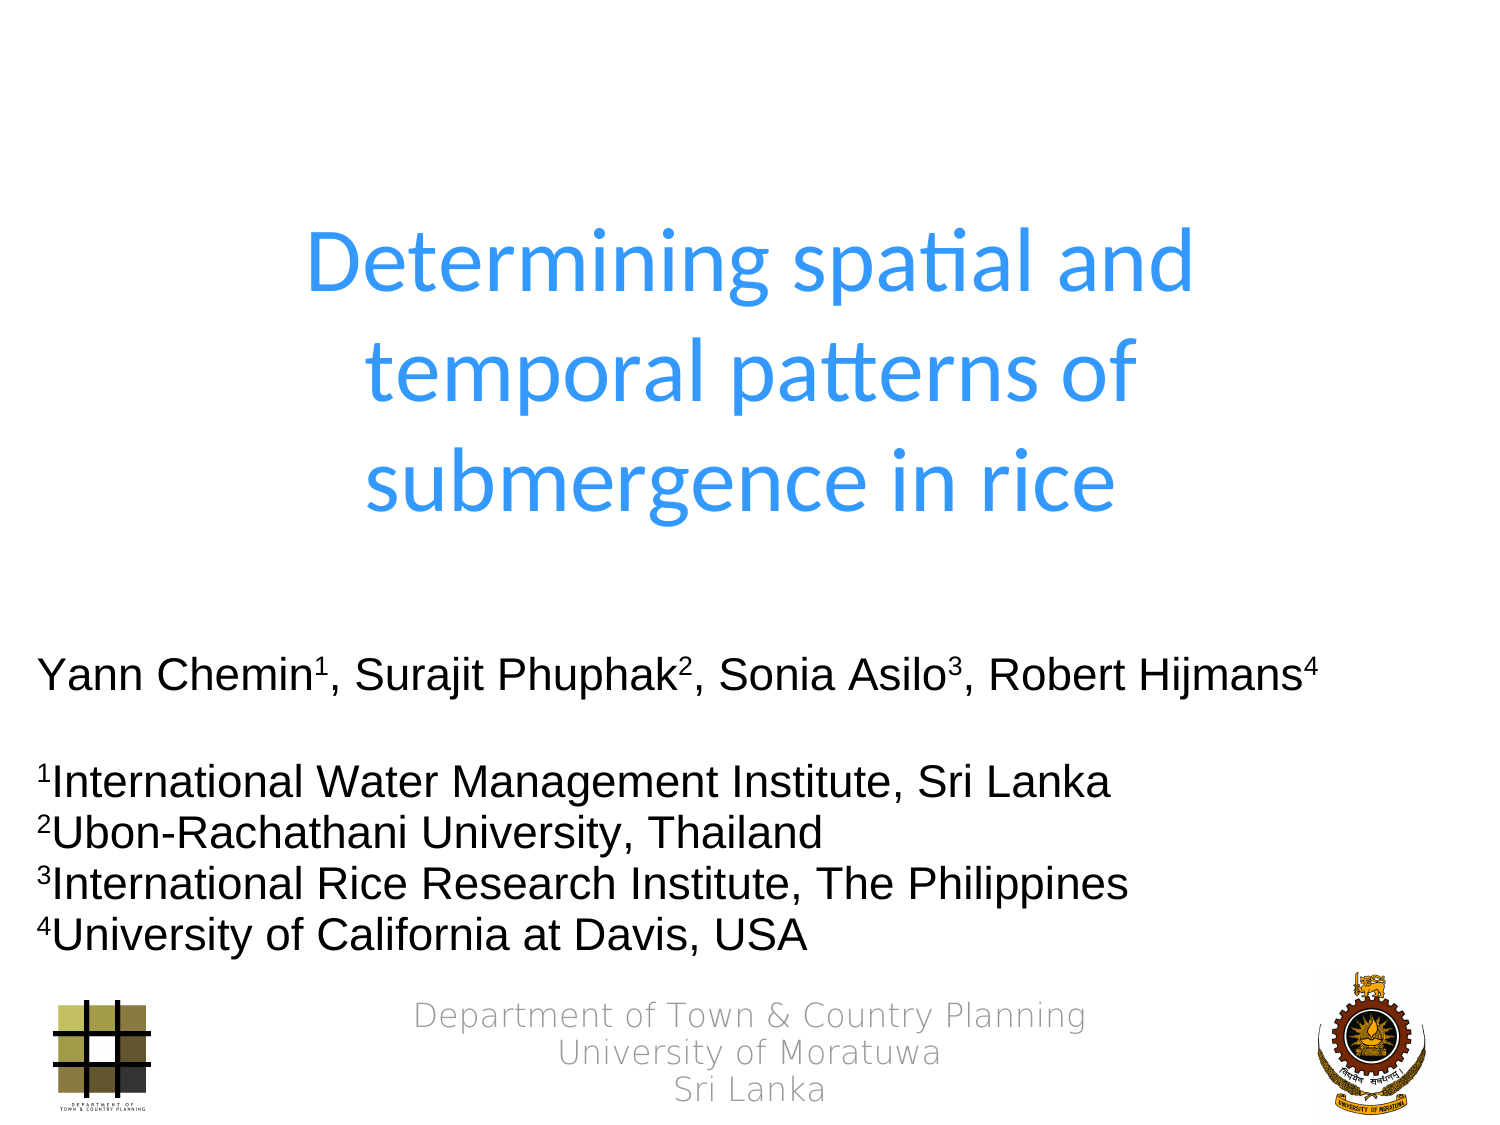

#
Determining spatial and temporal patterns of submergence in rice
Yann Chemin1, Surajit Phuphak2, Sonia Asilo3, Robert Hijmans4
1International Water Management Institute, Sri Lanka
2Ubon-Rachathani University, Thailand
3International Rice Research Institute, The Philippines
4University of California at Davis, USA